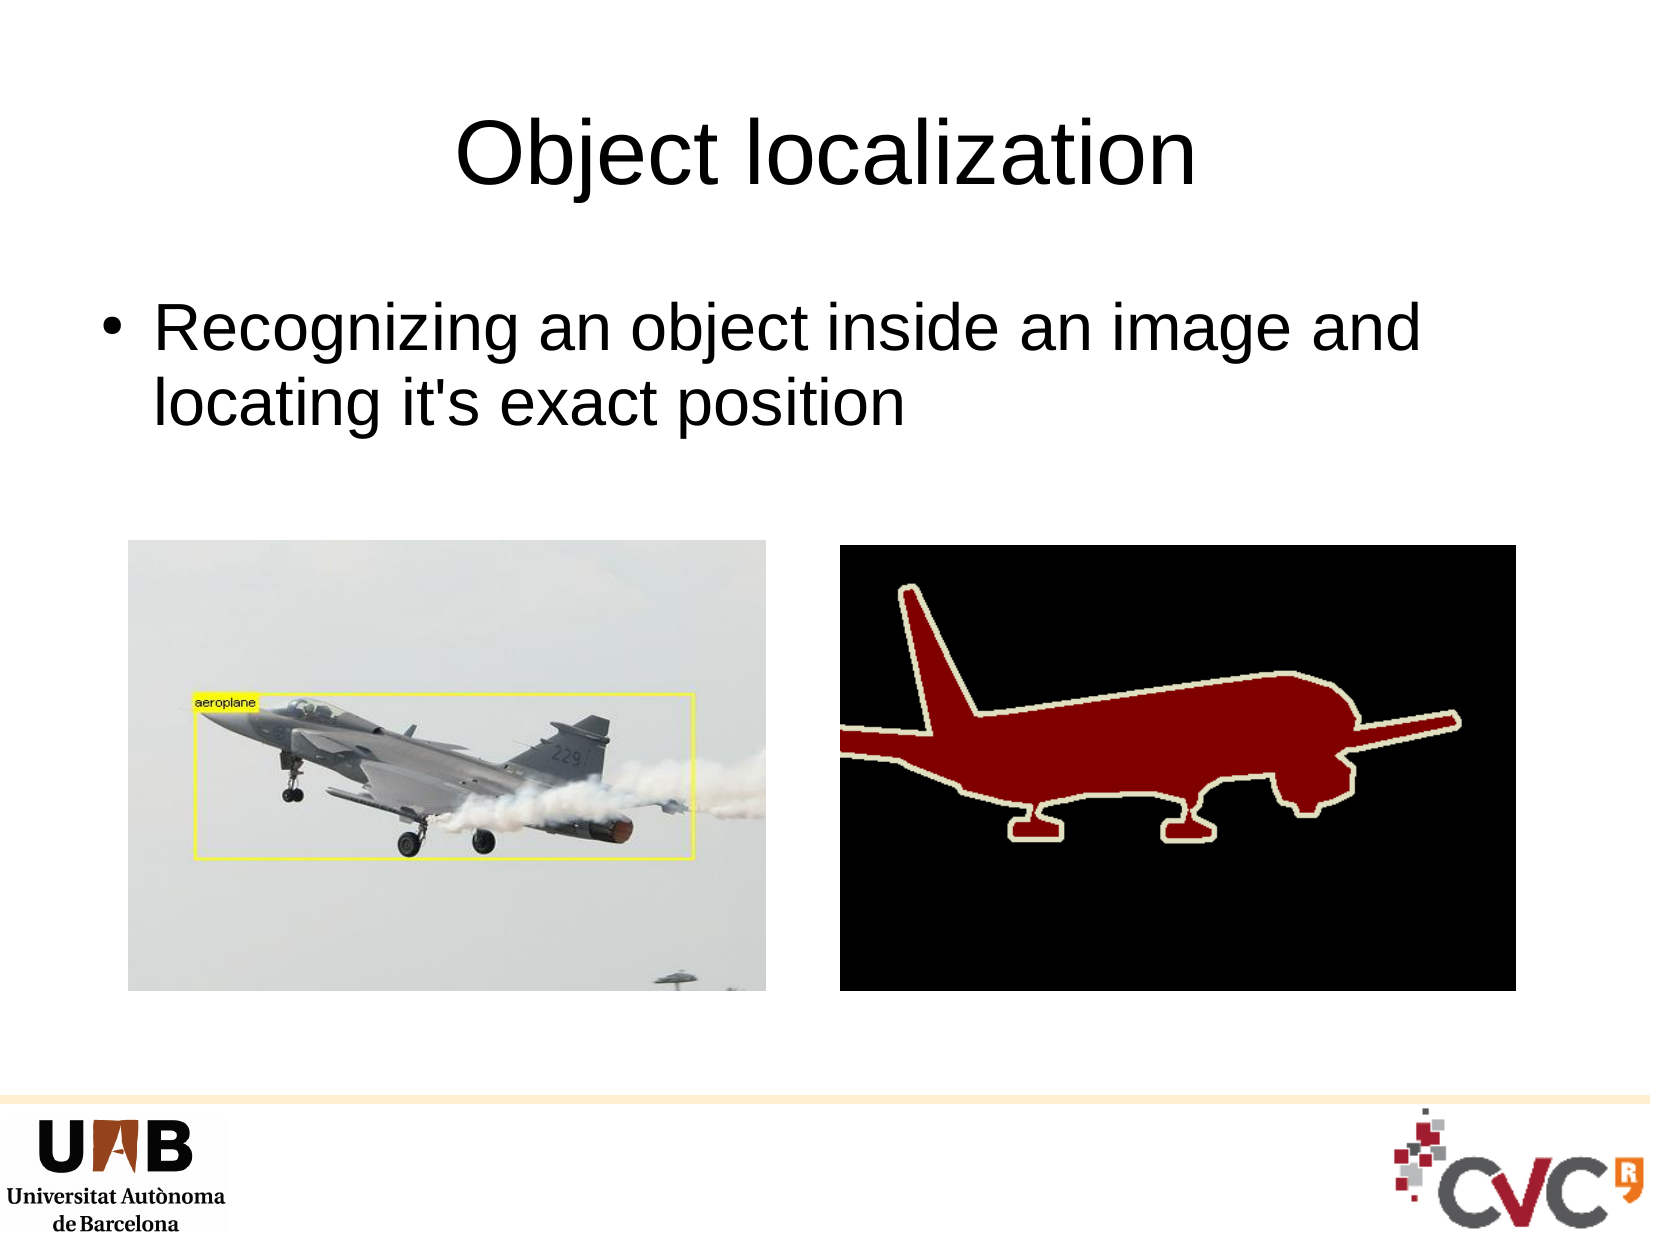

# Object localization
Recognizing an object inside an image and locating it's exact position